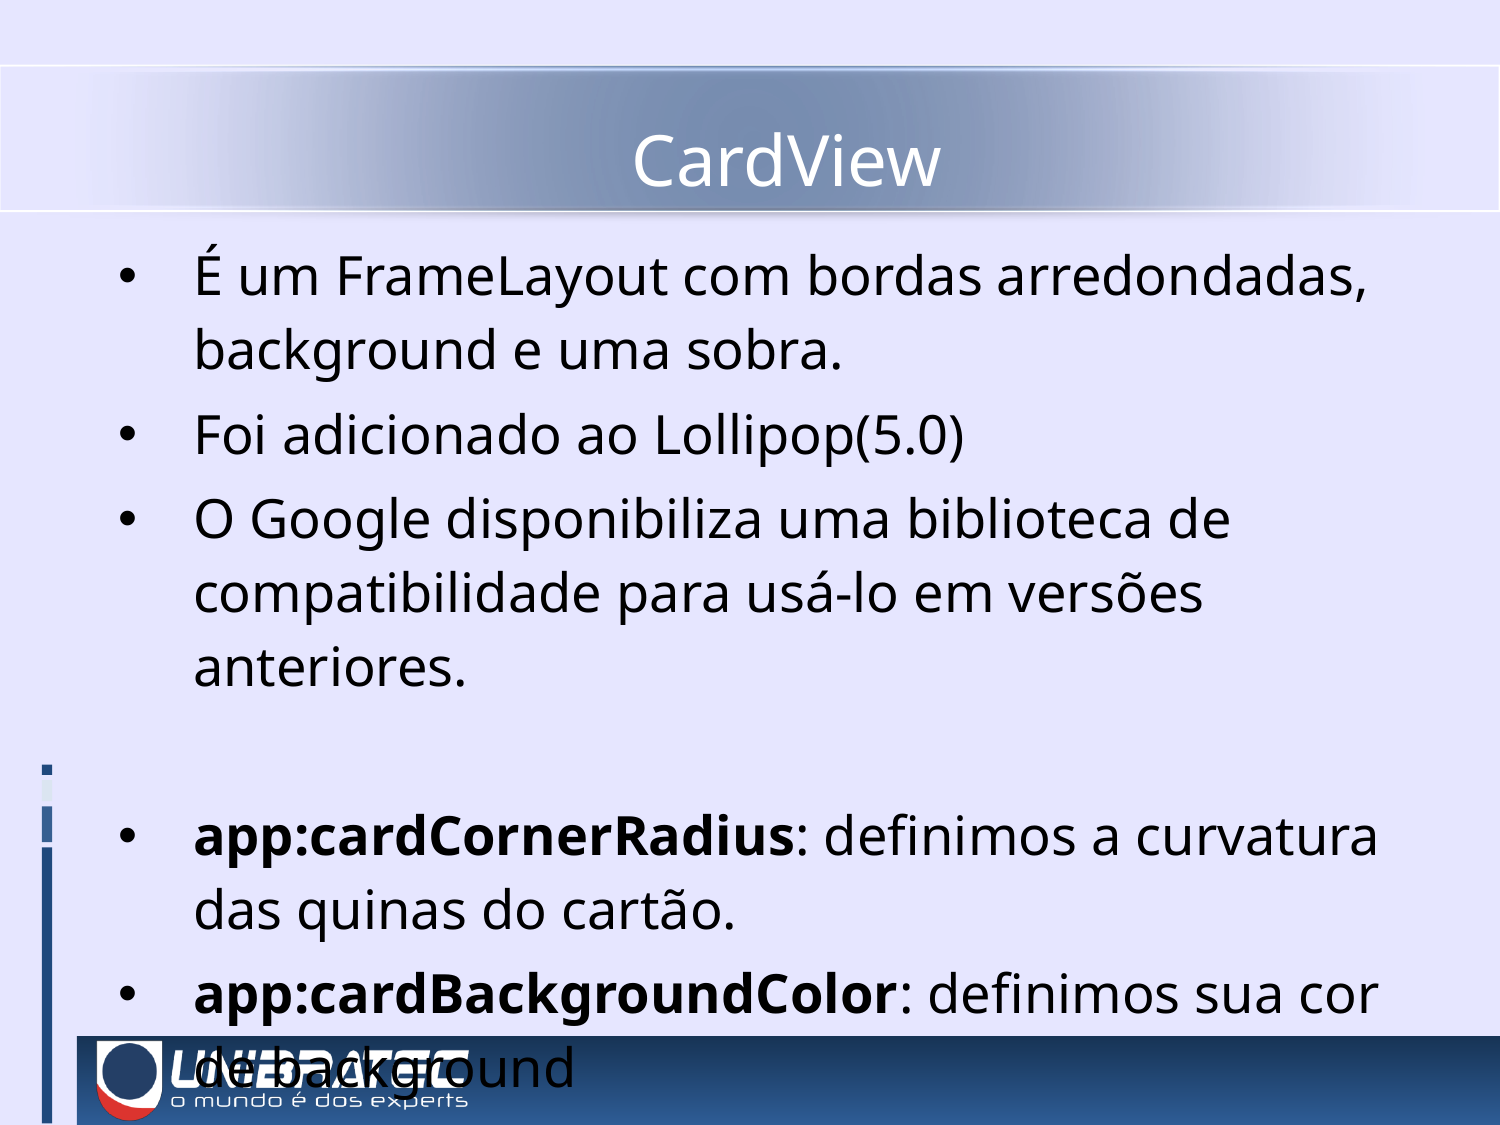

# CardView
É um FrameLayout com bordas arredondadas, background e uma sobra.
Foi adicionado ao Lollipop(5.0)
O Google disponibiliza uma biblioteca de compatibilidade para usá-lo em versões anteriores.
app:cardCornerRadius: definimos a curvatura das quinas do cartão.
app:cardBackgroundColor: definimos sua cor de background